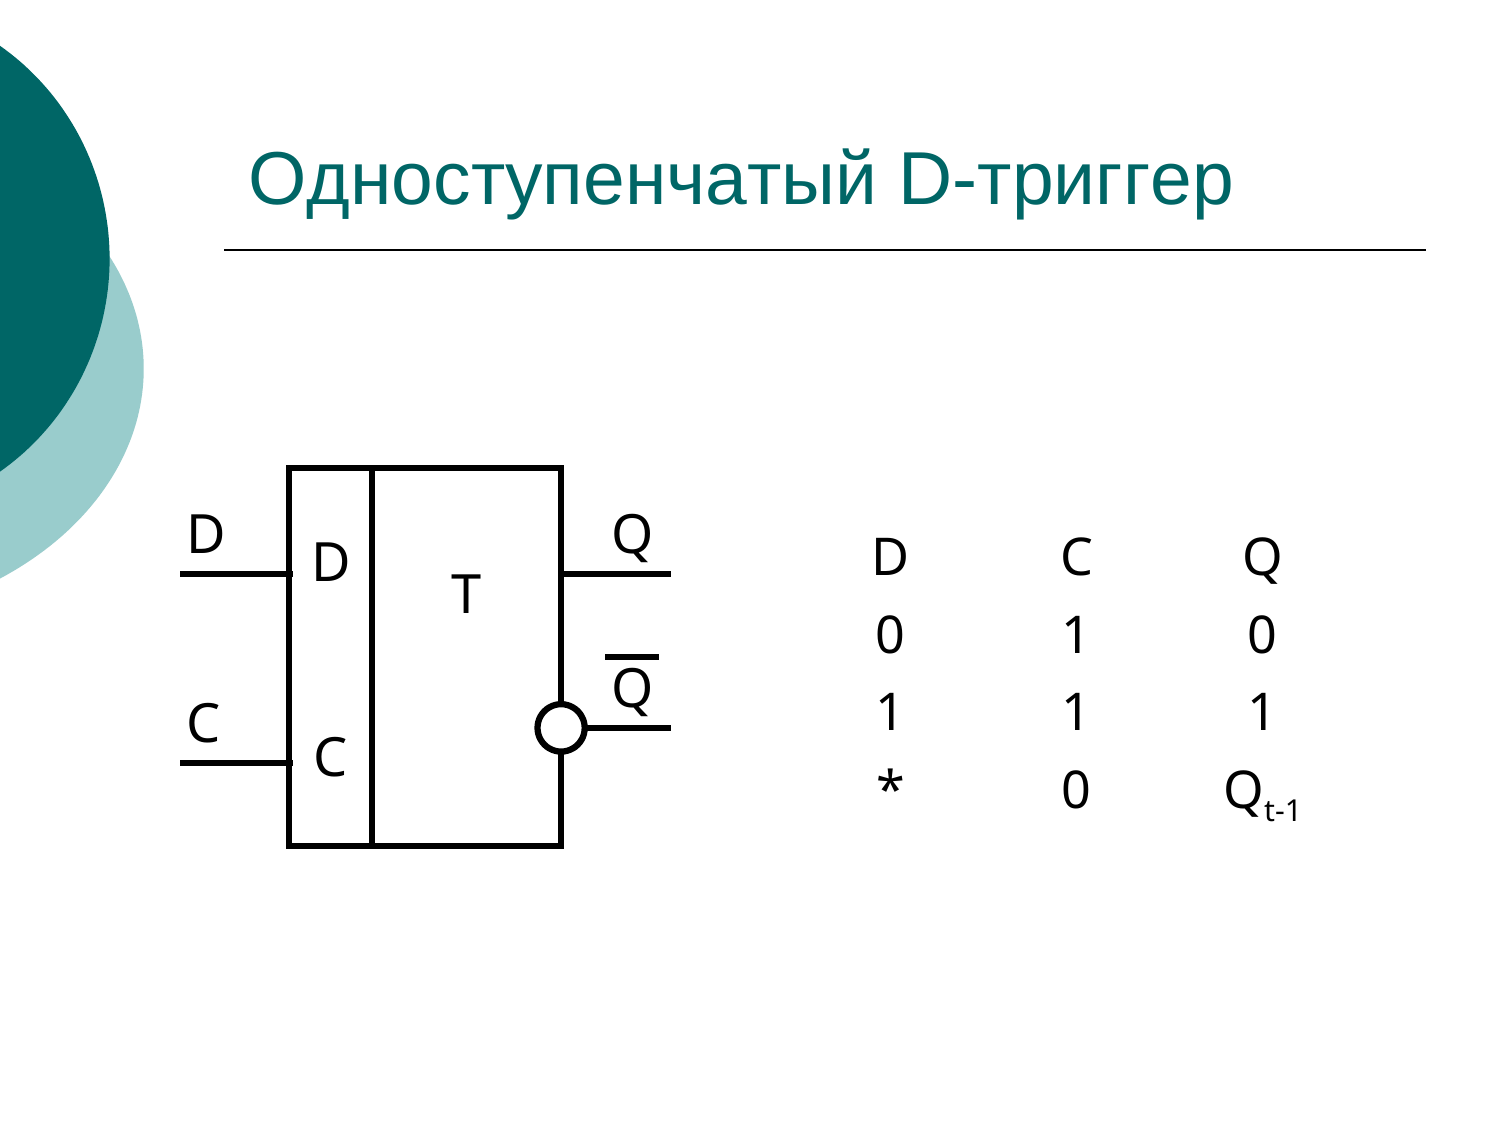

# Одноступенчатый D-триггер
D
С
T
D
Q
| D | C | Q |
| --- | --- | --- |
| 0 | 1 | 0 |
| 1 | 1 | 1 |
| \* | 0 | Qt-1 |
Q
С